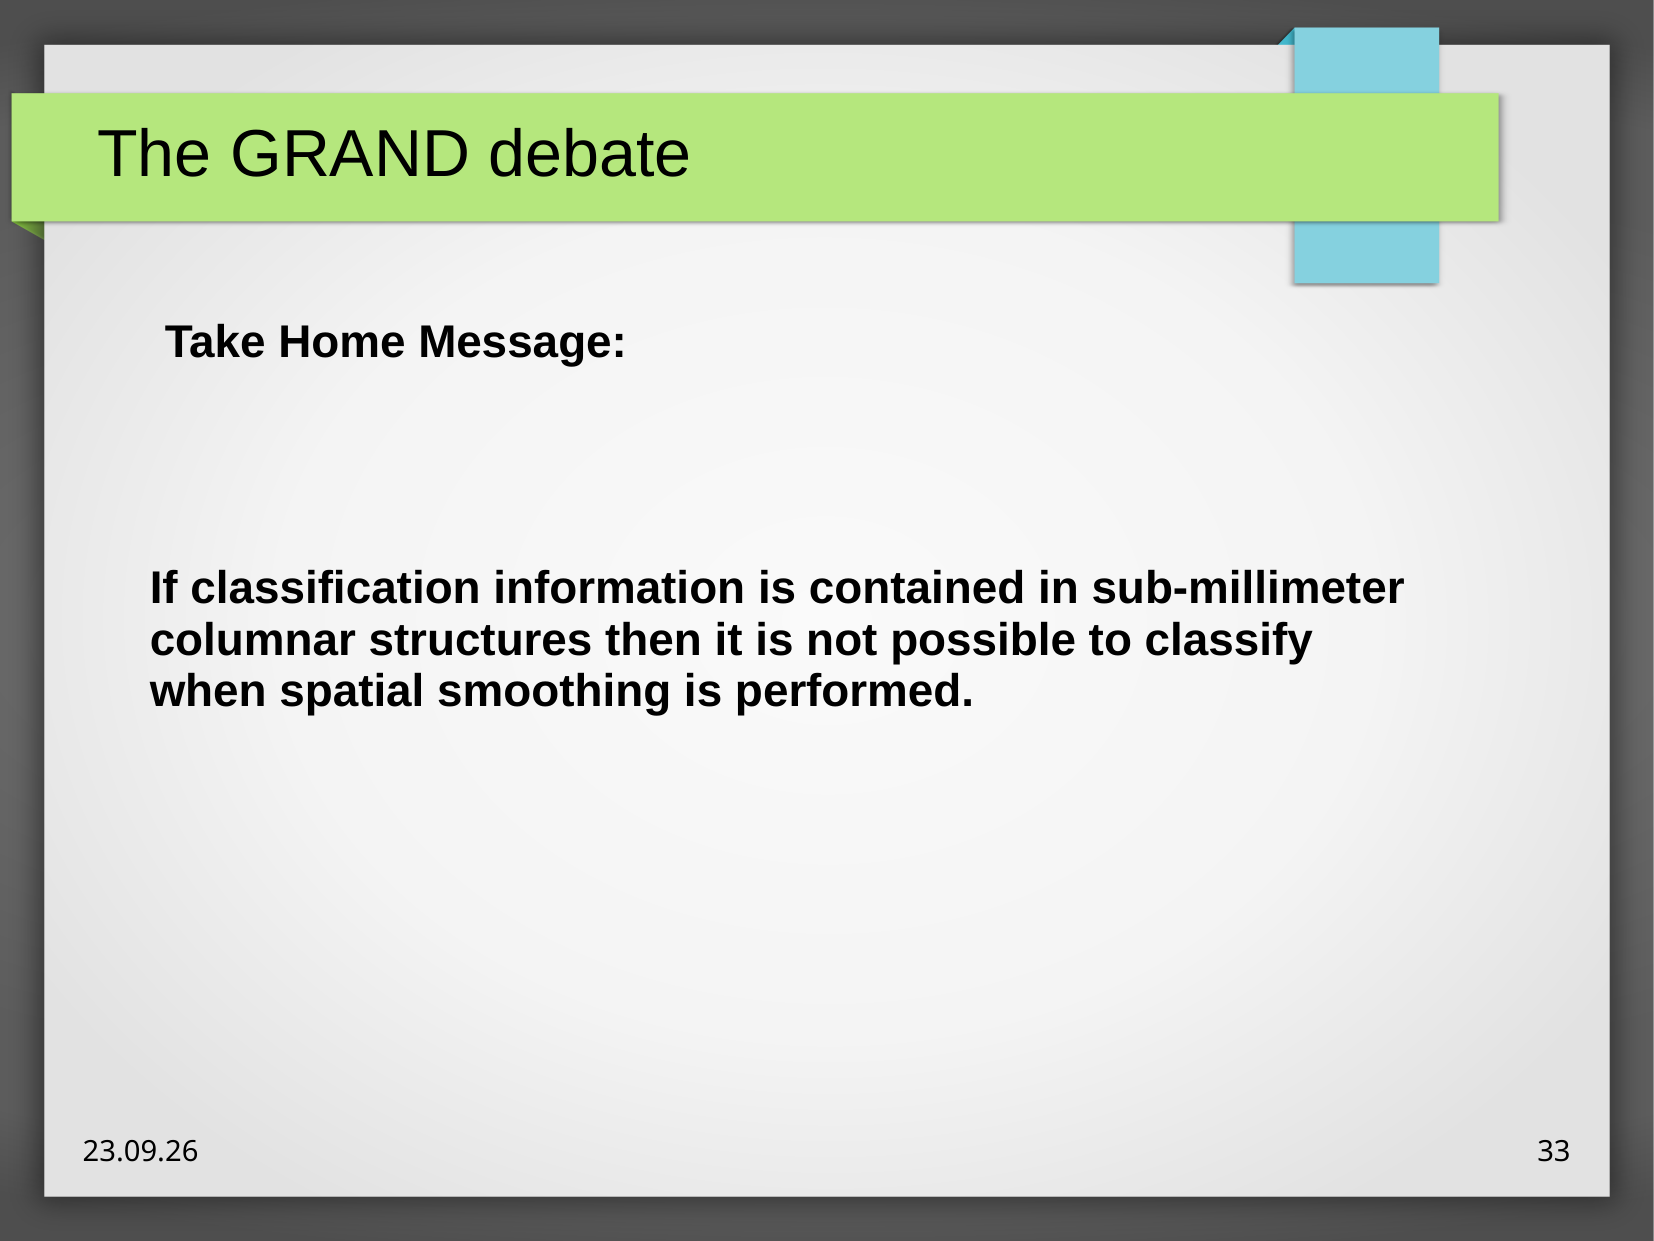

The GRAND debate
Take Home Message:
If classification information is contained in sub-millimeter columnar structures then it is not possible to classify when spatial smoothing is performed.
33